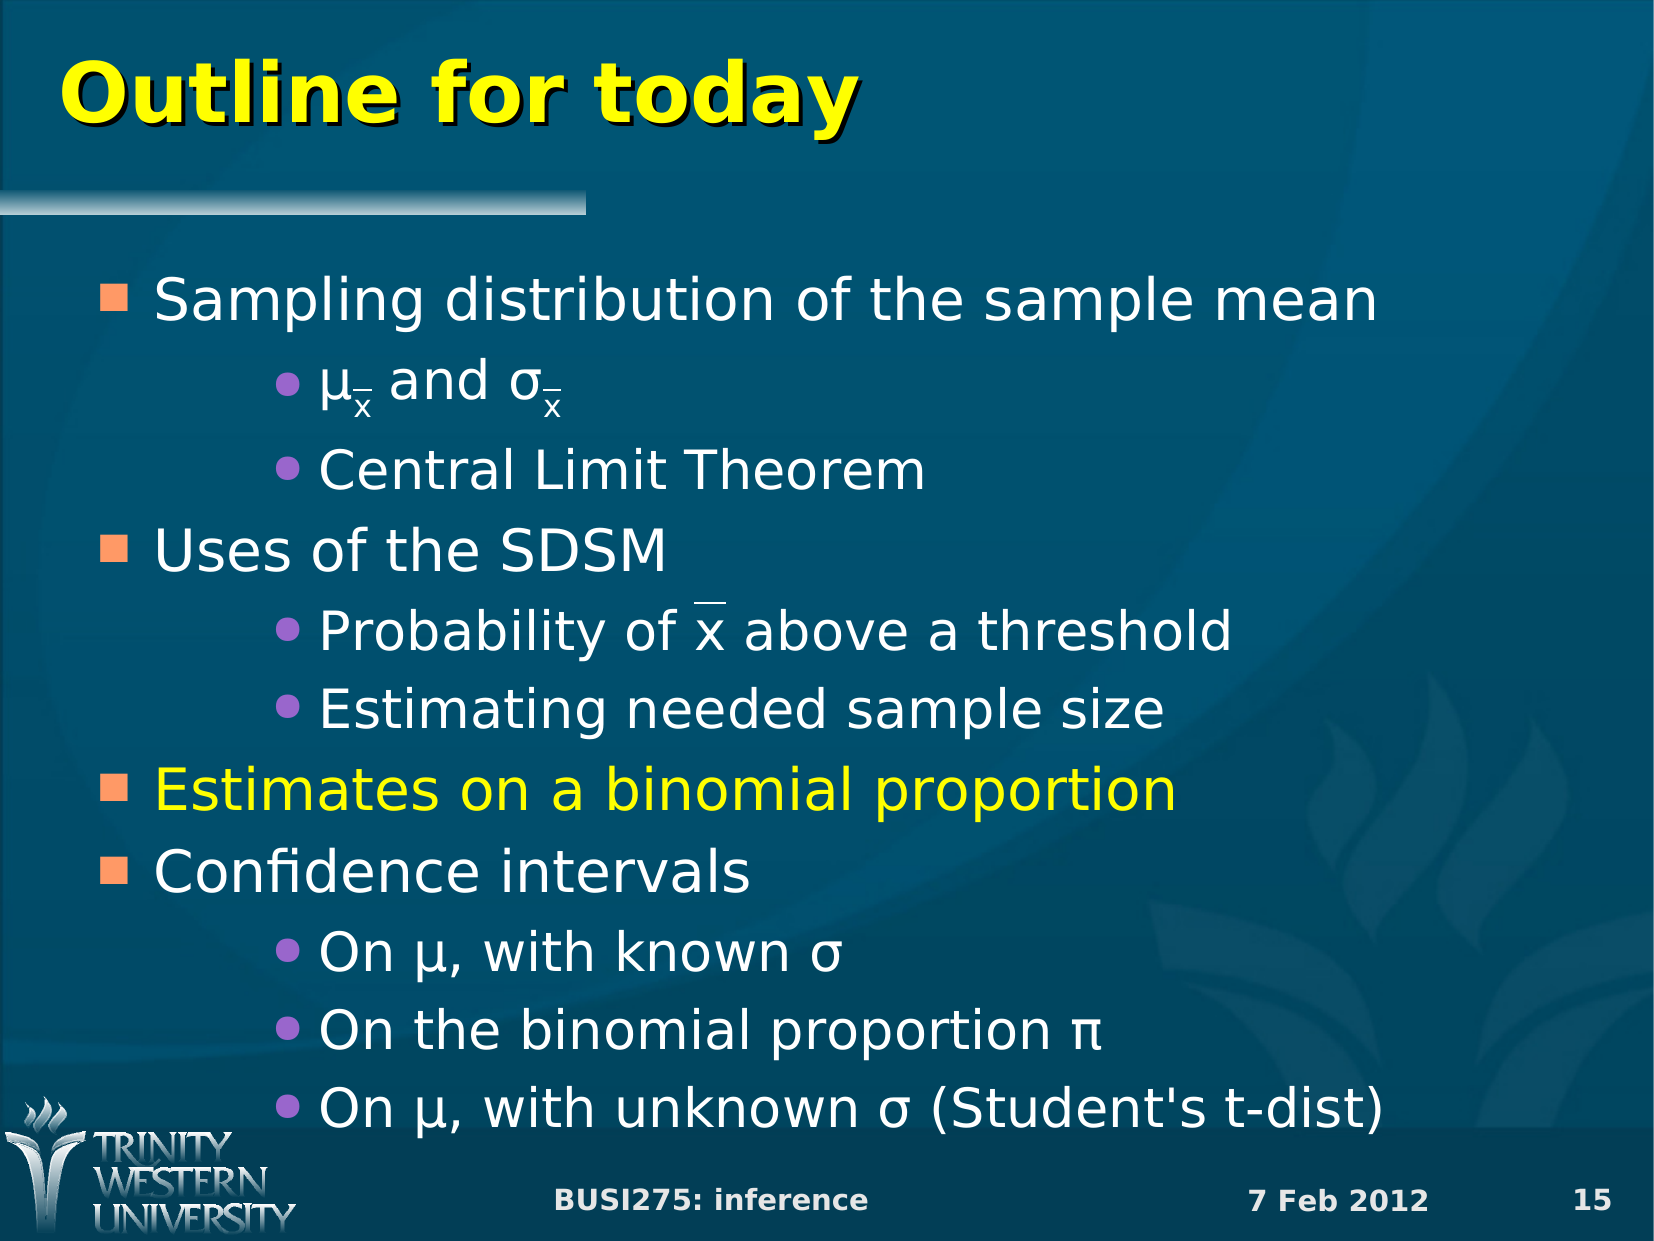

# Outline for today
Sampling distribution of the sample mean
μx and σx
Central Limit Theorem
Uses of the SDSM
Probability of x above a threshold
Estimating needed sample size
Estimates on a binomial proportion
Confidence intervals
On μ, with known σ
On the binomial proportion π
On μ, with unknown σ (Student's t-dist)
BUSI275: inference
7 Feb 2012
15